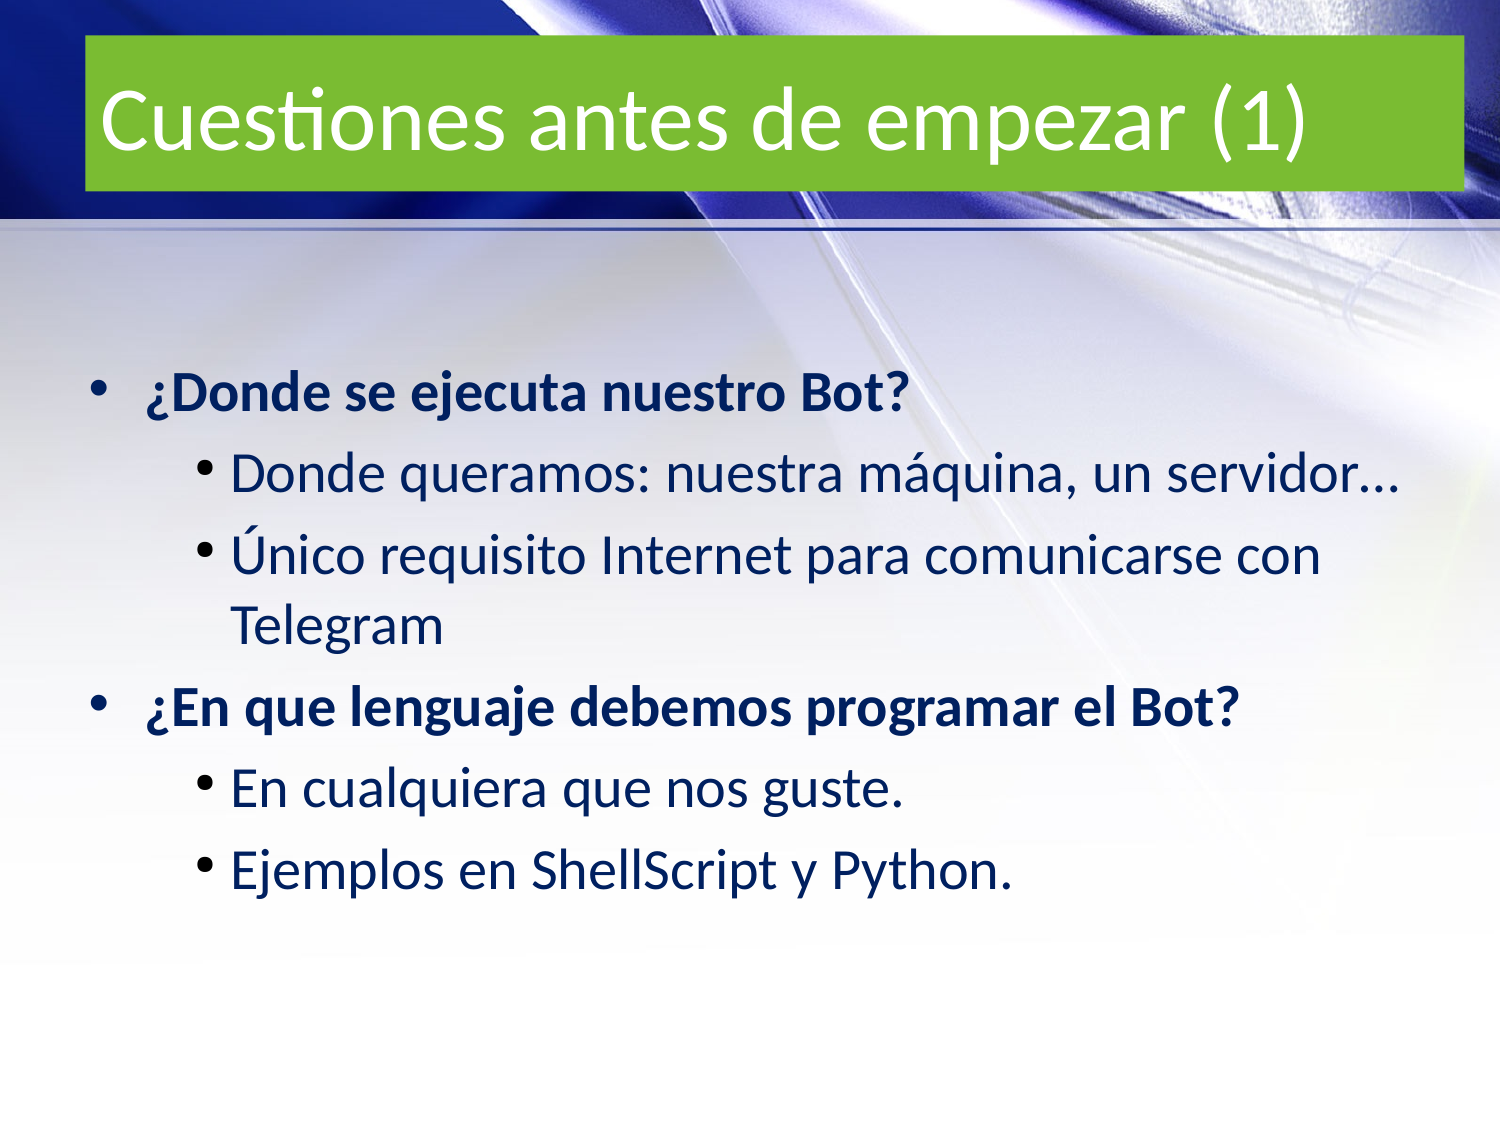

Cuestiones antes de empezar (1)
¿Donde se ejecuta nuestro Bot?
Donde queramos: nuestra máquina, un servidor…
Único requisito Internet para comunicarse con Telegram
¿En que lenguaje debemos programar el Bot?
En cualquiera que nos guste.
Ejemplos en ShellScript y Python.